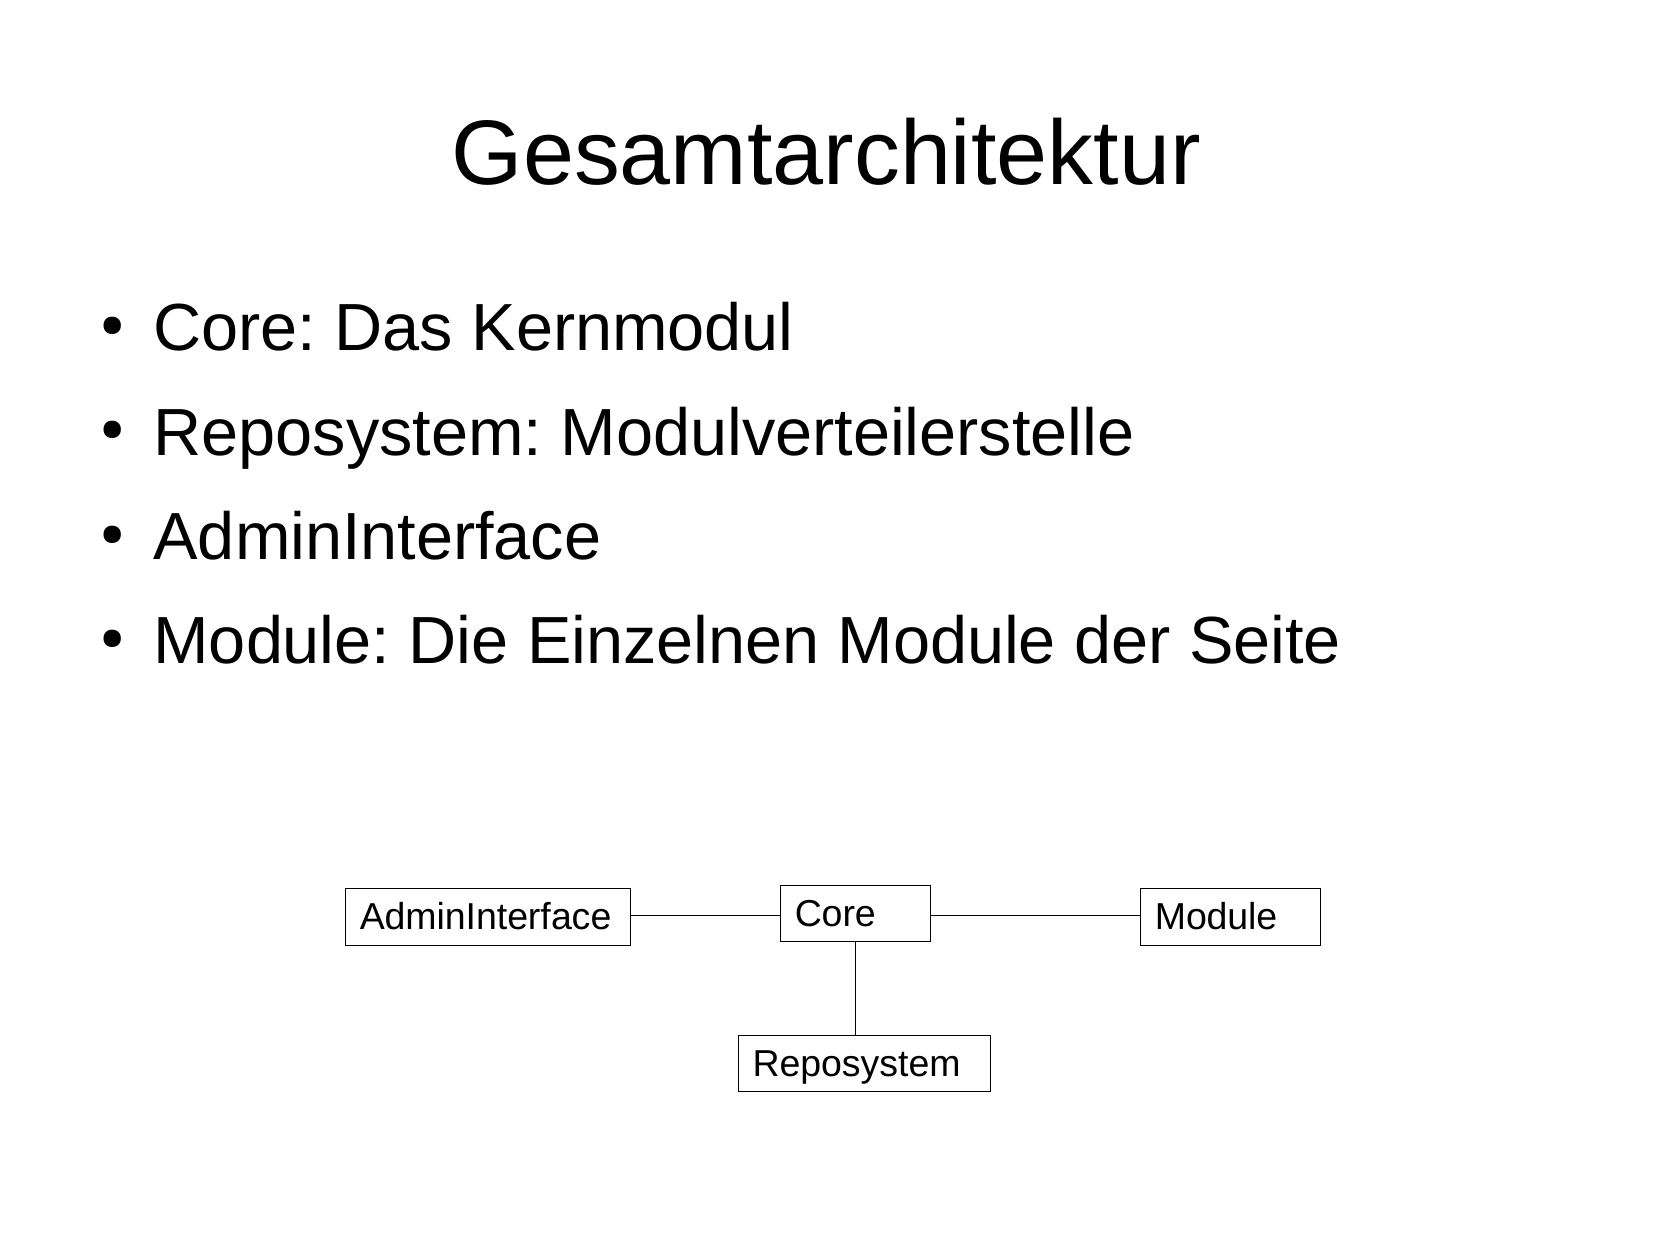

# Gesamtarchitektur
Core: Das Kernmodul
Reposystem: Modulverteilerstelle
AdminInterface
Module: Die Einzelnen Module der Seite
Core
AdminInterface
Module
Reposystem